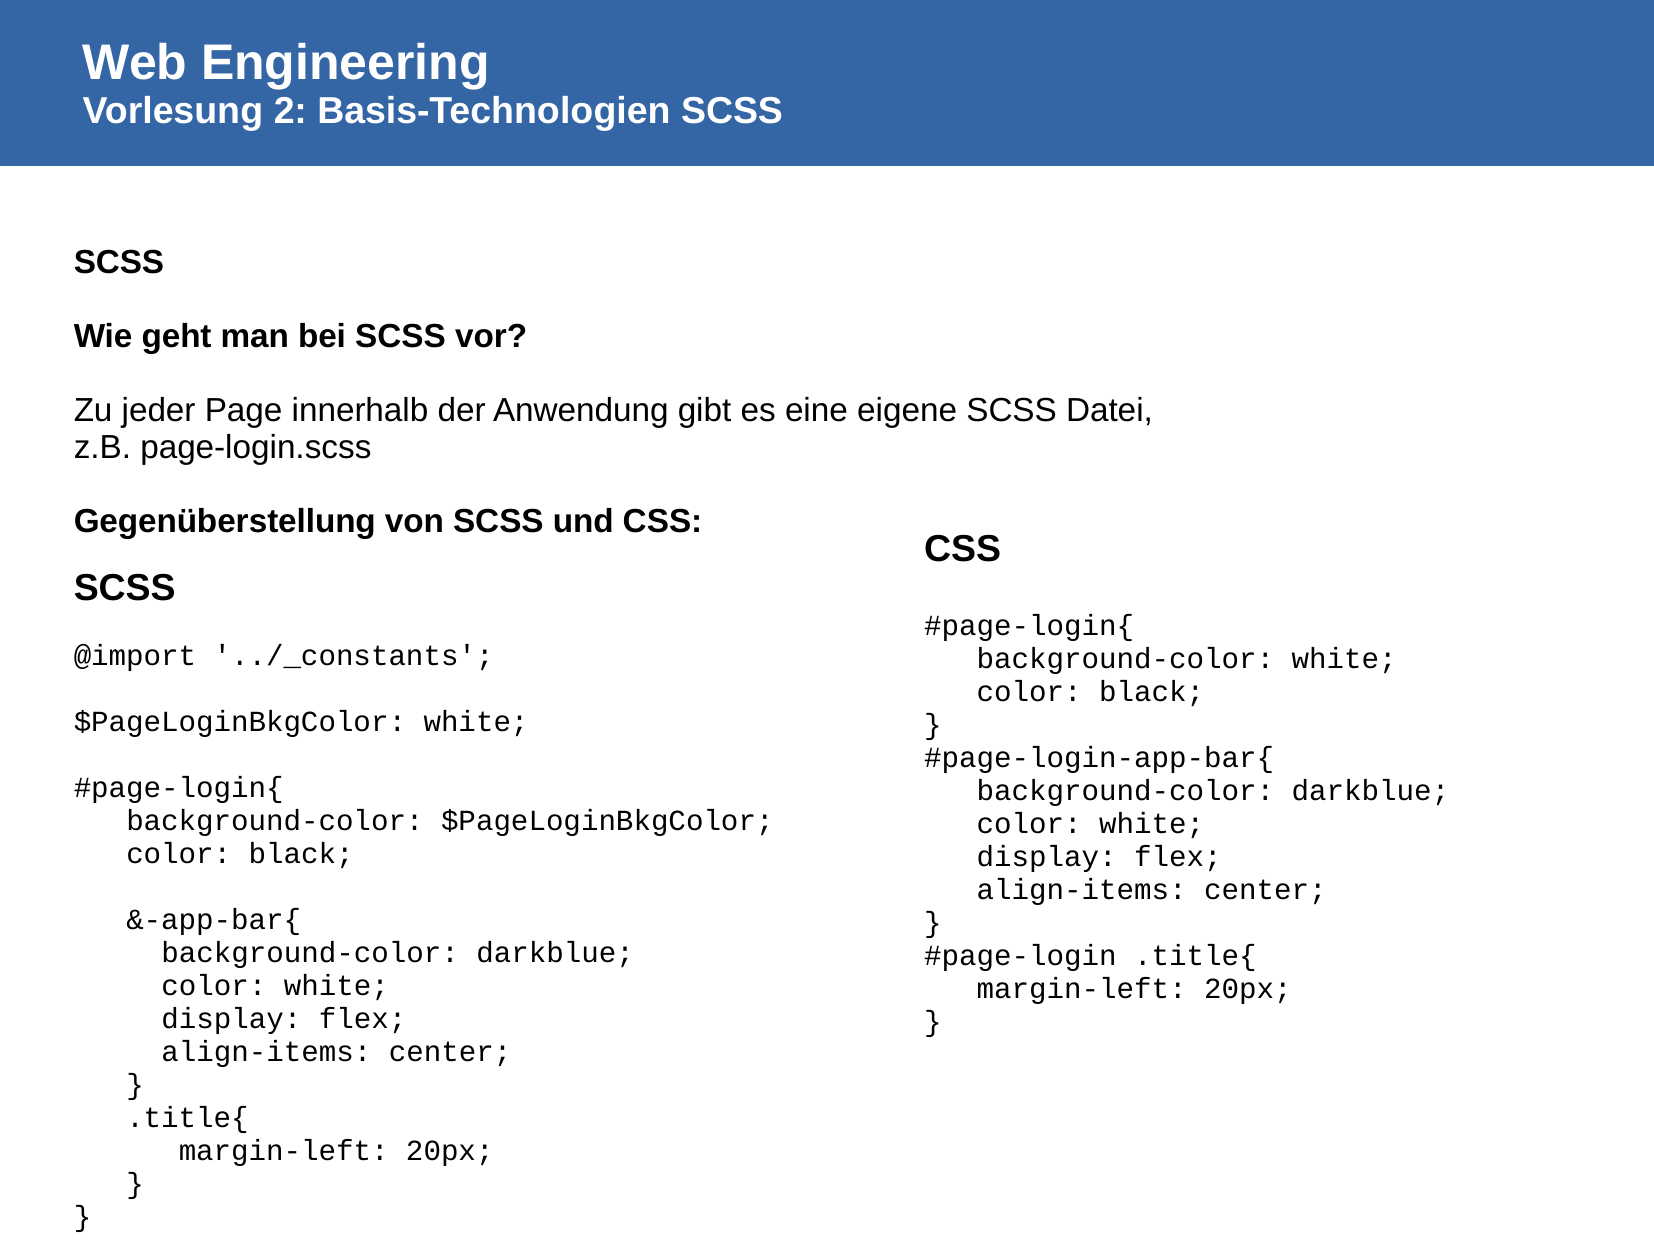

# Web Engineering Vorlesung 2: Basis-Technologien SCSS
SCSS
Wie geht man bei SCSS vor?
Zu jeder Page innerhalb der Anwendung gibt es eine eigene SCSS Datei,
z.B. page-login.scss
Gegenüberstellung von SCSS und CSS:
CSS
#page-login{
 background-color: white;
 color: black;
}
#page-login-app-bar{
 background-color: darkblue;
 color: white;
 display: flex;
 align-items: center;
}
#page-login .title{
 margin-left: 20px;
}
SCSS
@import '../_constants';
$PageLoginBkgColor: white;
#page-login{
 background-color: $PageLoginBkgColor;
 color: black;
 &-app-bar{
 background-color: darkblue;
 color: white;
 display: flex;
 align-items: center;
 }
 .title{
 margin-left: 20px;
 }
}